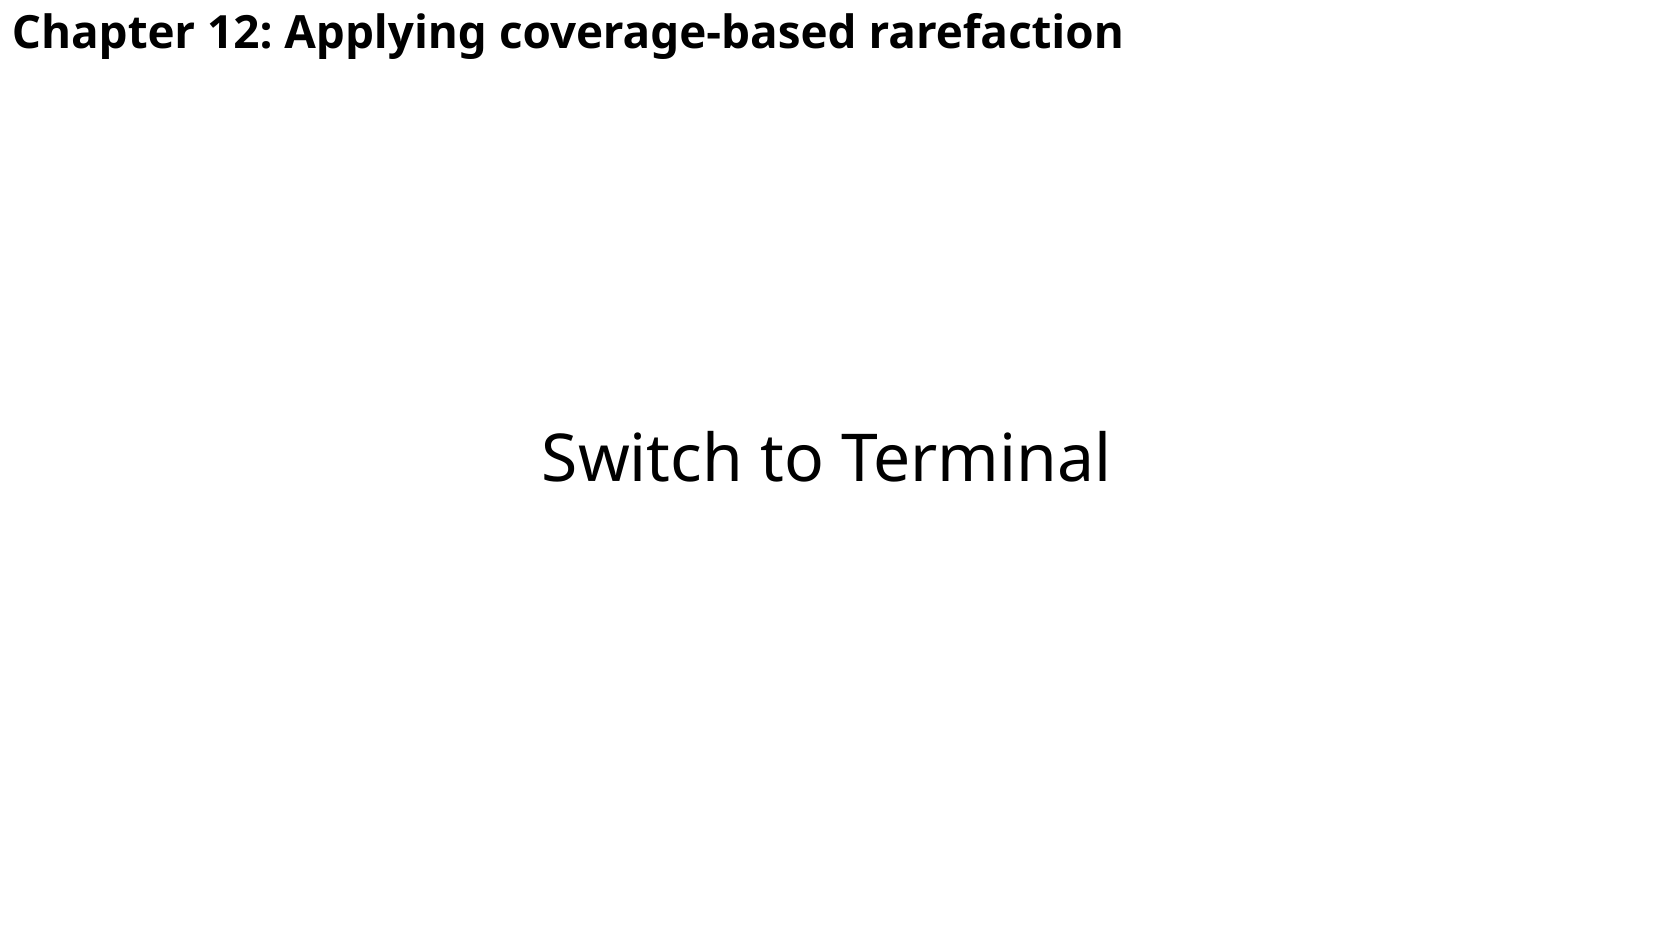

# Chapter 12: Applying coverage-based rarefaction
Switch to Terminal